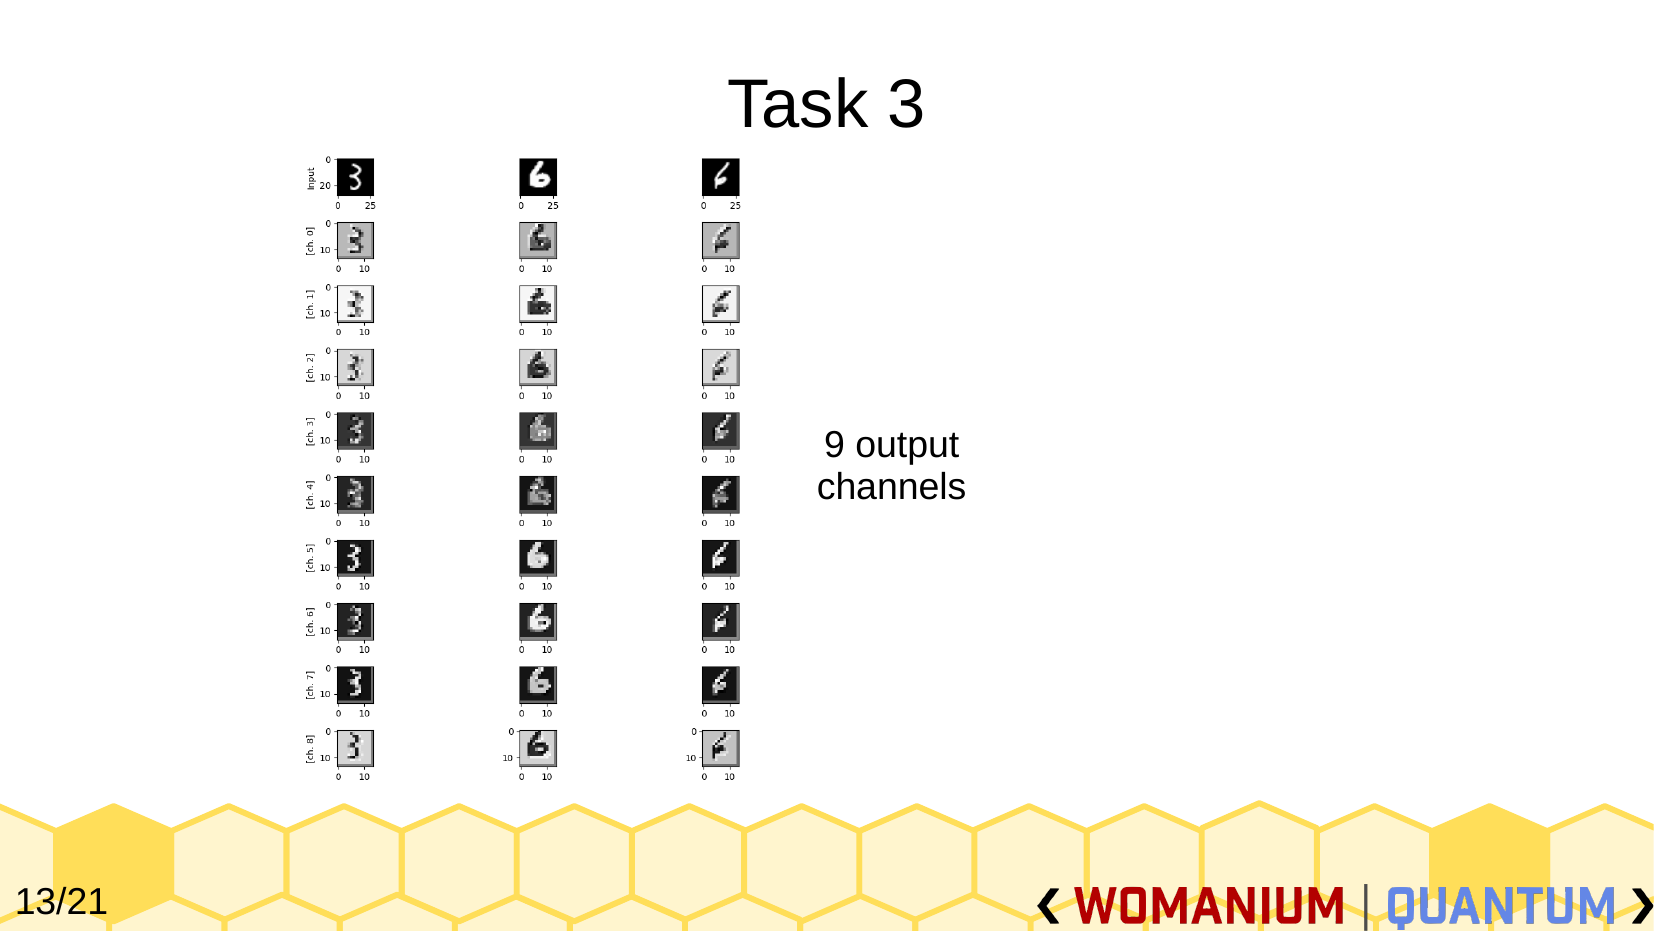

# Task 3
9 output channels
13/21